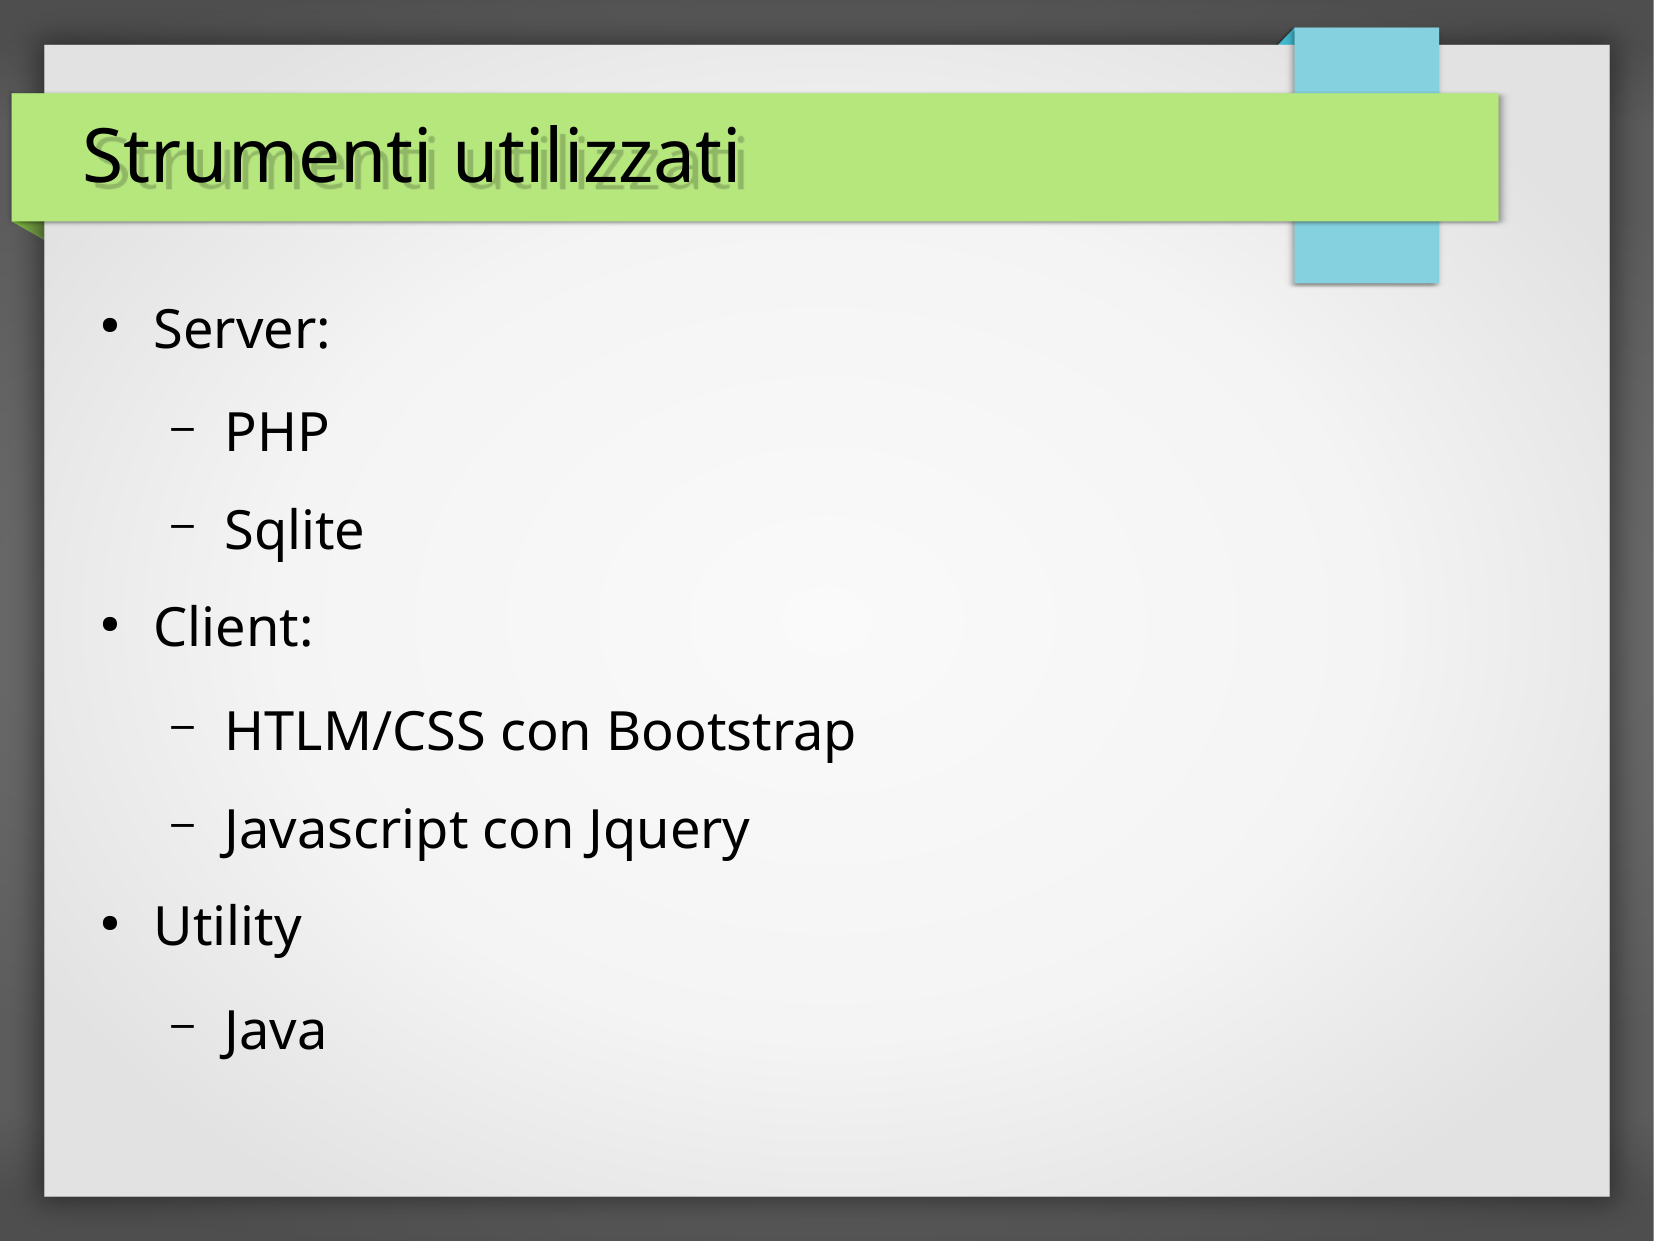

# Strumenti utilizzati
Server:
PHP
Sqlite
Client:
HTLM/CSS con Bootstrap
Javascript con Jquery
Utility
Java